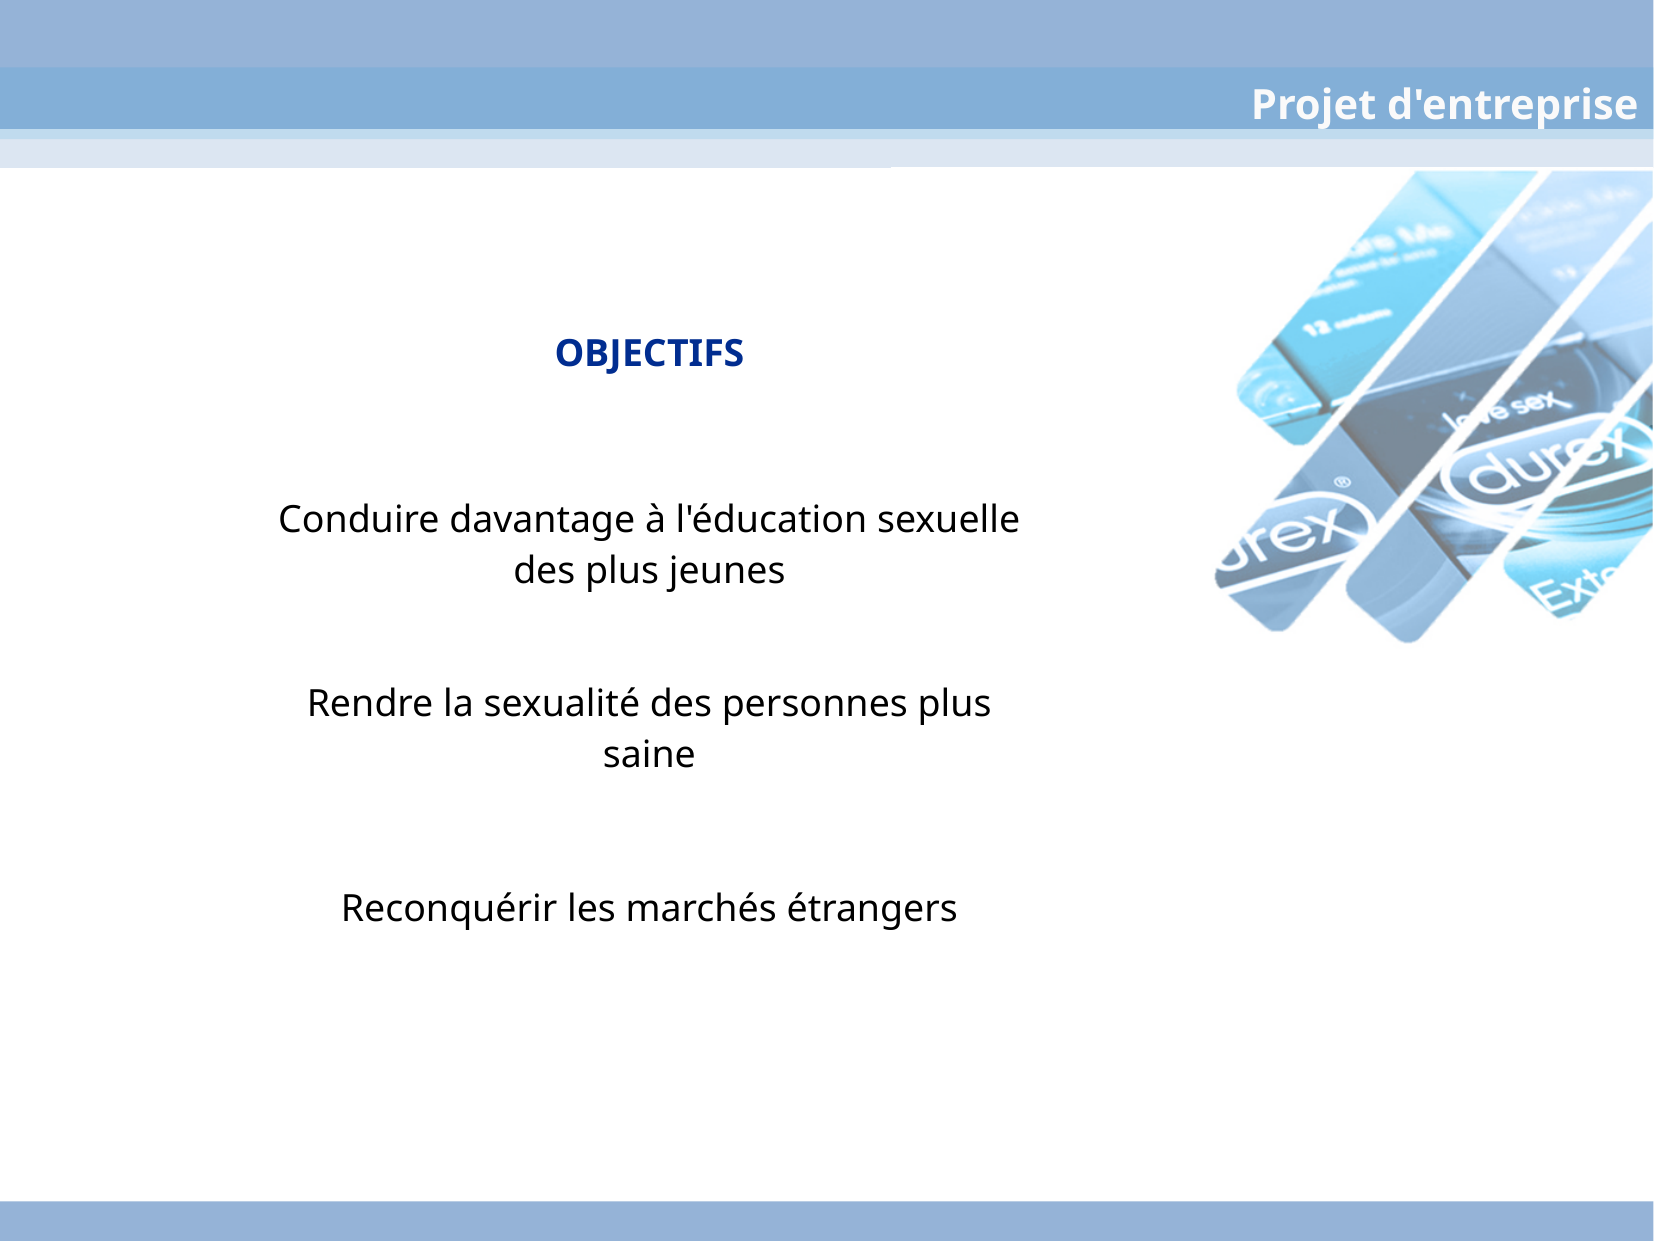

Projet d'entreprise
OBJECTIFS
Conduire davantage à l'éducation sexuelle des plus jeunes
Rendre la sexualité des personnes plus saine
Reconquérir les marchés étrangers